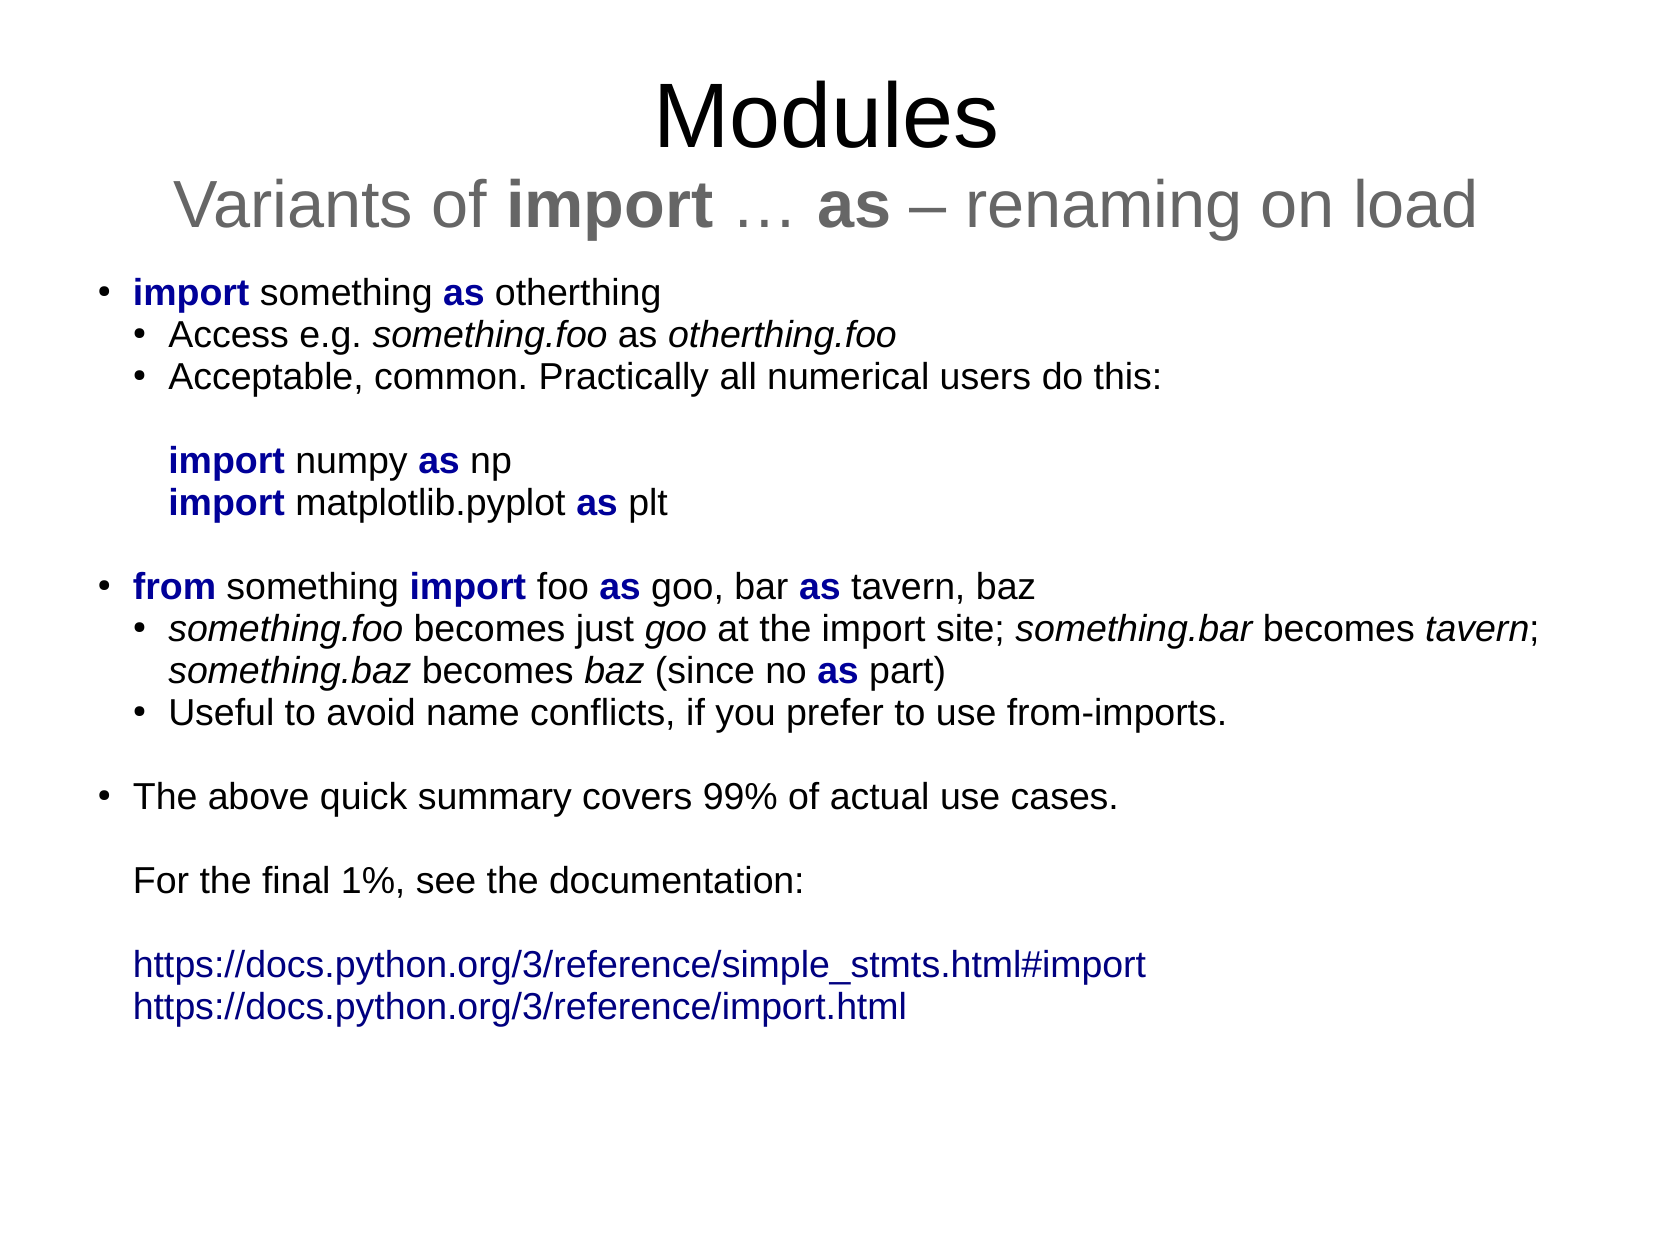

# Modules Variants of import … as – renaming on load
import something as otherthing
Access e.g. something.foo as otherthing.foo
Acceptable, common. Practically all numerical users do this:
import numpy as np
import matplotlib.pyplot as plt
from something import foo as goo, bar as tavern, baz
something.foo becomes just goo at the import site; something.bar becomes tavern; something.baz becomes baz (since no as part)
Useful to avoid name conflicts, if you prefer to use from-imports.
The above quick summary covers 99% of actual use cases.
For the final 1%, see the documentation:
https://docs.python.org/3/reference/simple_stmts.html#import
https://docs.python.org/3/reference/import.html